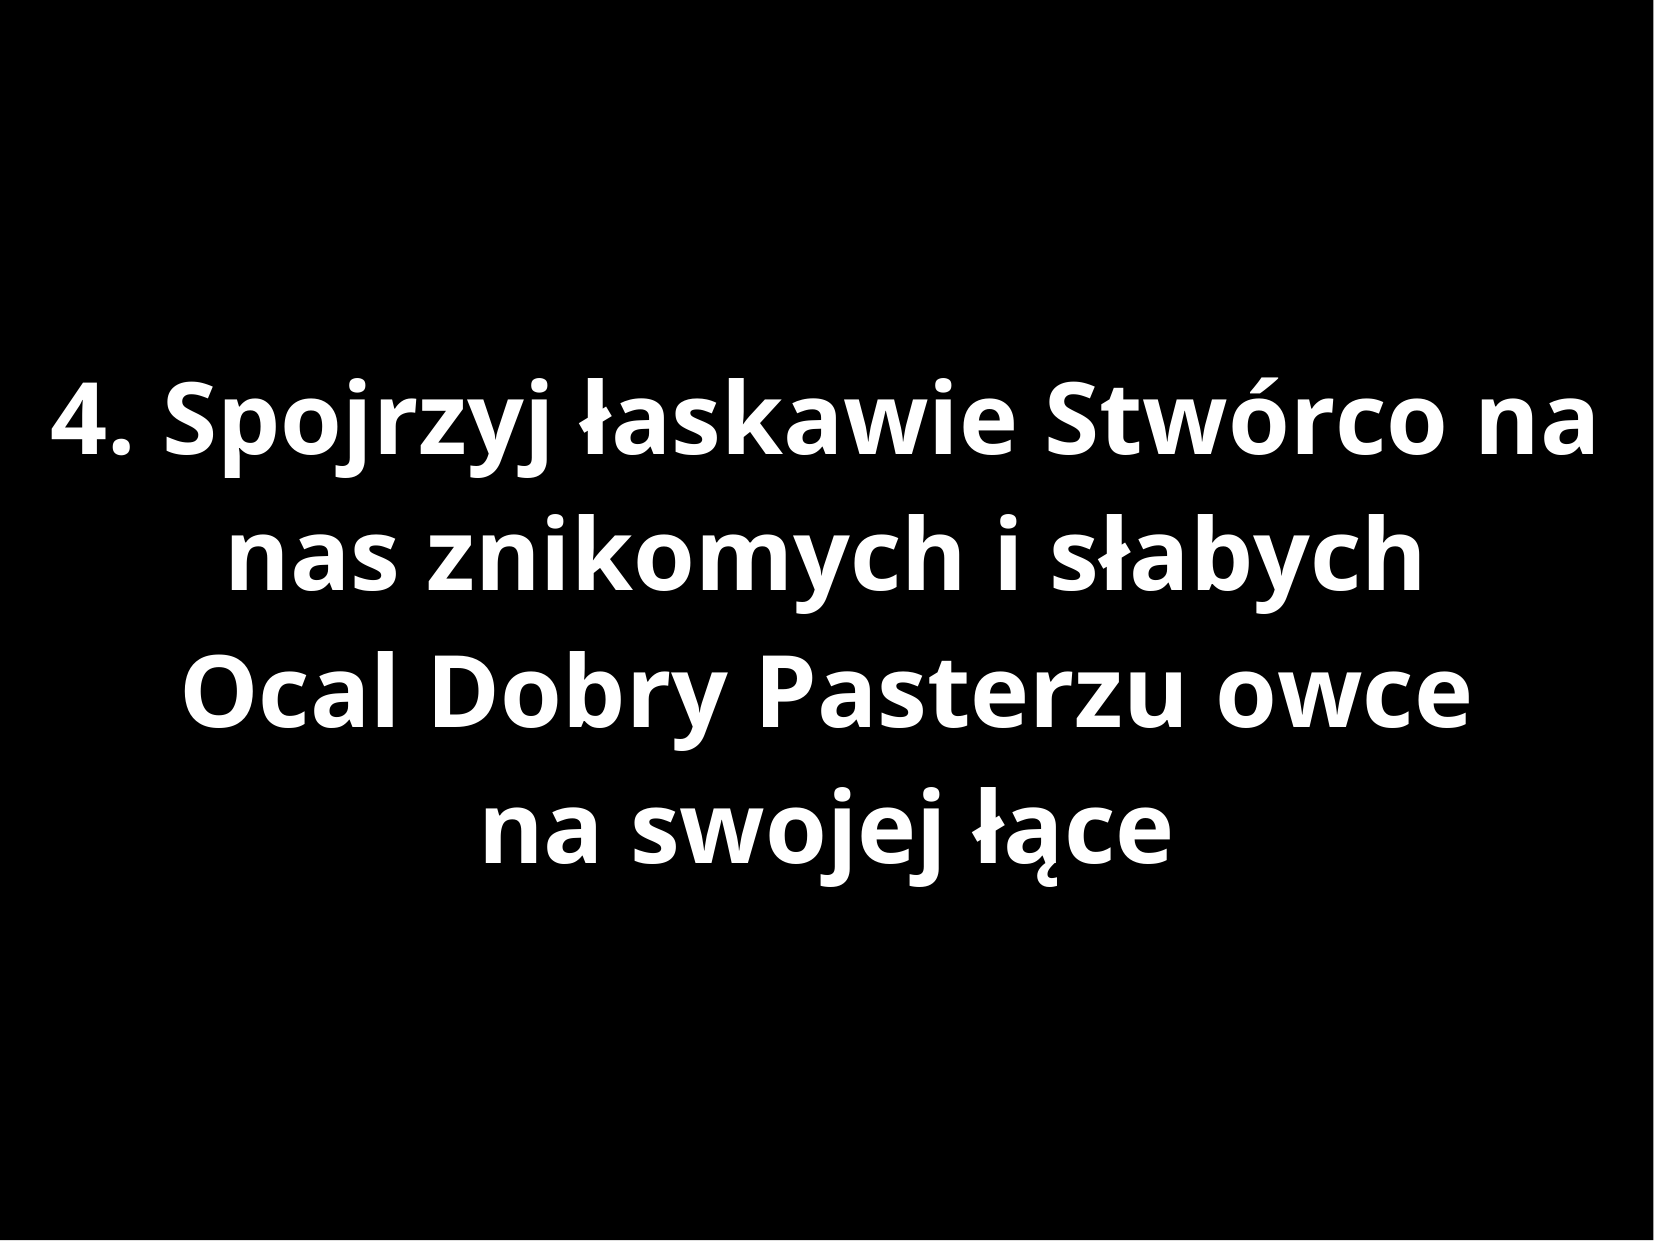

# 4. Spojrzyj łaskawie Stwórco na nas znikomych i słabych Ocal Dobry Pasterzu owce na swojej łące